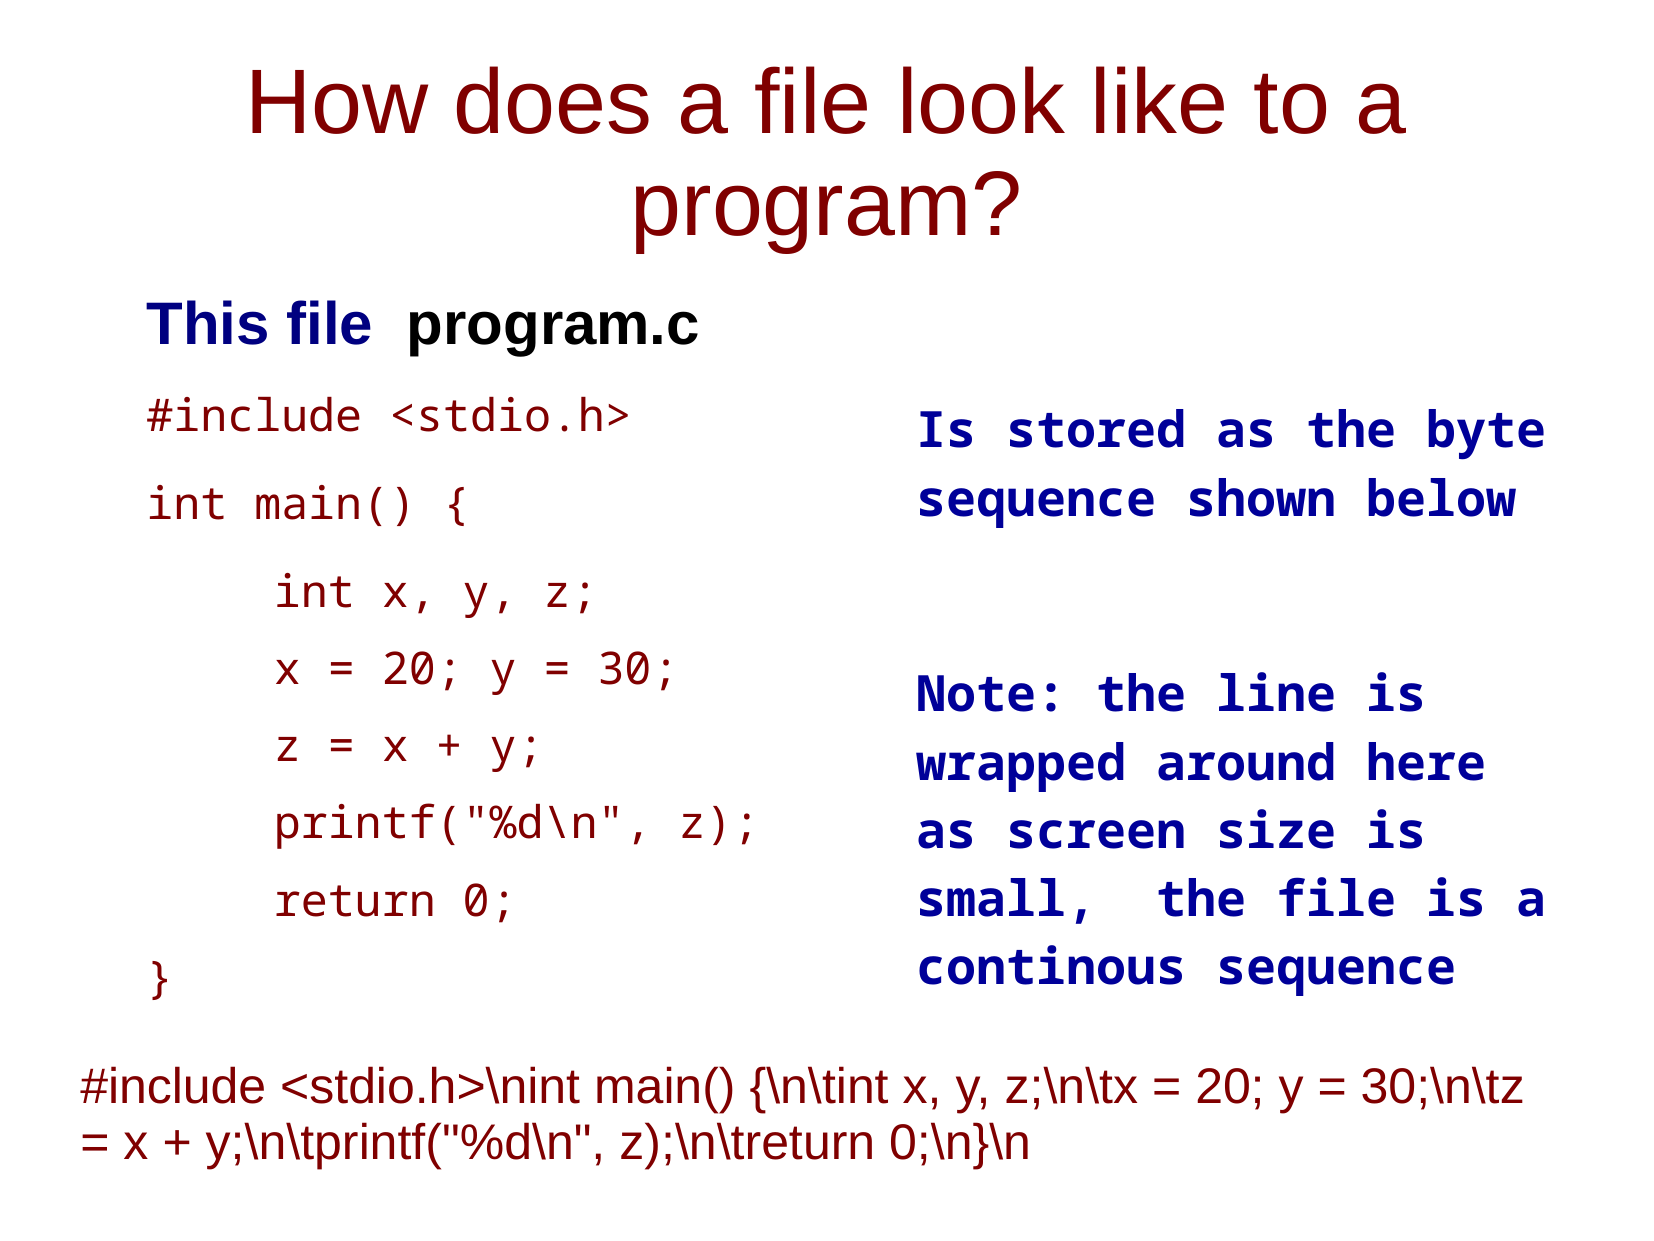

# How does a file look like to a program?
This file program.c
#include <stdio.h>
int main() {
int x, y, z;
x = 20; y = 30;
z = x + y;
printf("%d\n", z);
return 0;
}
Is stored as the byte sequence shown below
Note: the line is wrapped around here as screen size is small, the file is a continous sequence
#include <stdio.h>\nint main() {\n\tint x, y, z;\n\tx = 20; y = 30;\n\tz = x + y;\n\tprintf("%d\n", z);\n\treturn 0;\n}\n